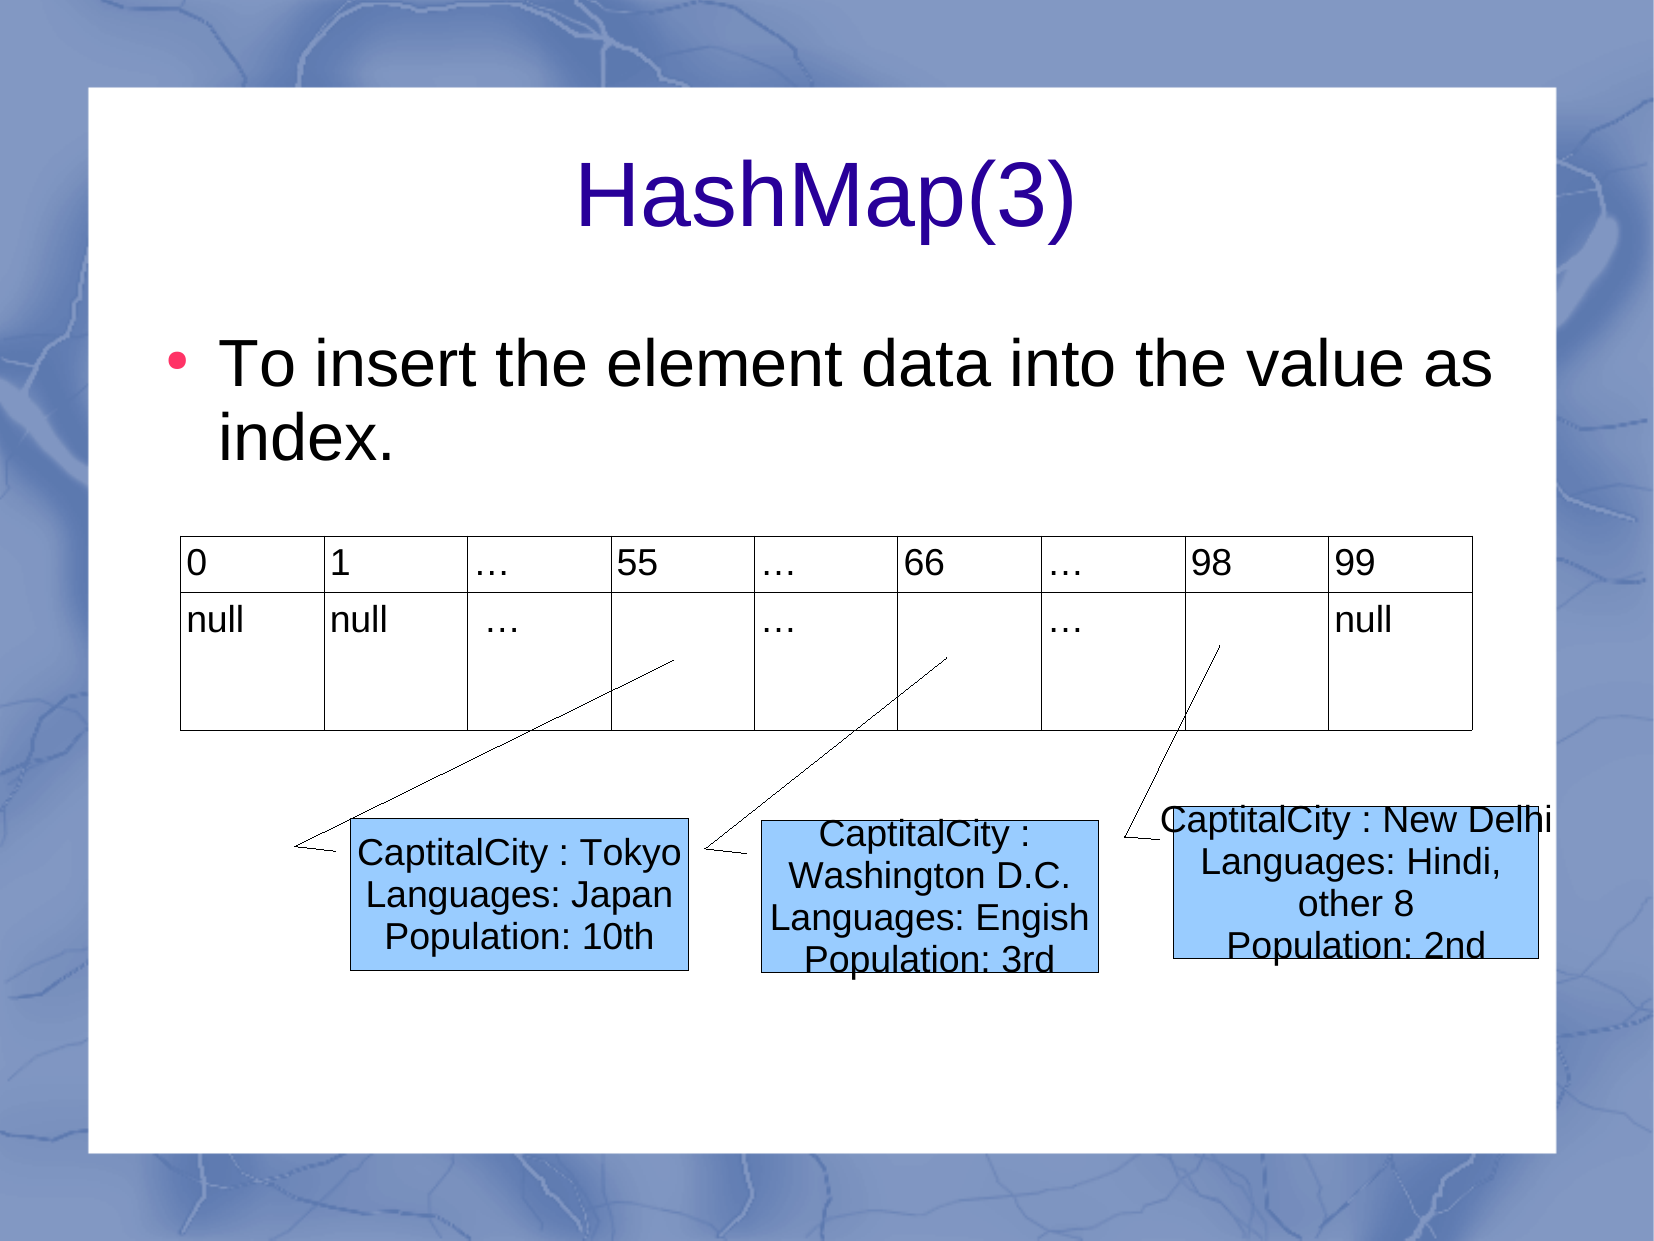

# HashMap(3)
To insert the element data into the value as index.
| 0 | 1 | … | 55 | … | 66 | … | 98 | 99 |
| --- | --- | --- | --- | --- | --- | --- | --- | --- |
| null | null | … | | … | | … | | null |
CaptitalCity : New Delhi
Languages: Hindi,
other 8
Population: 2nd
CaptitalCity : Tokyo
Languages: Japan
Population: 10th
CaptitalCity :
Washington D.C.
Languages: Engish
Population: 3rd